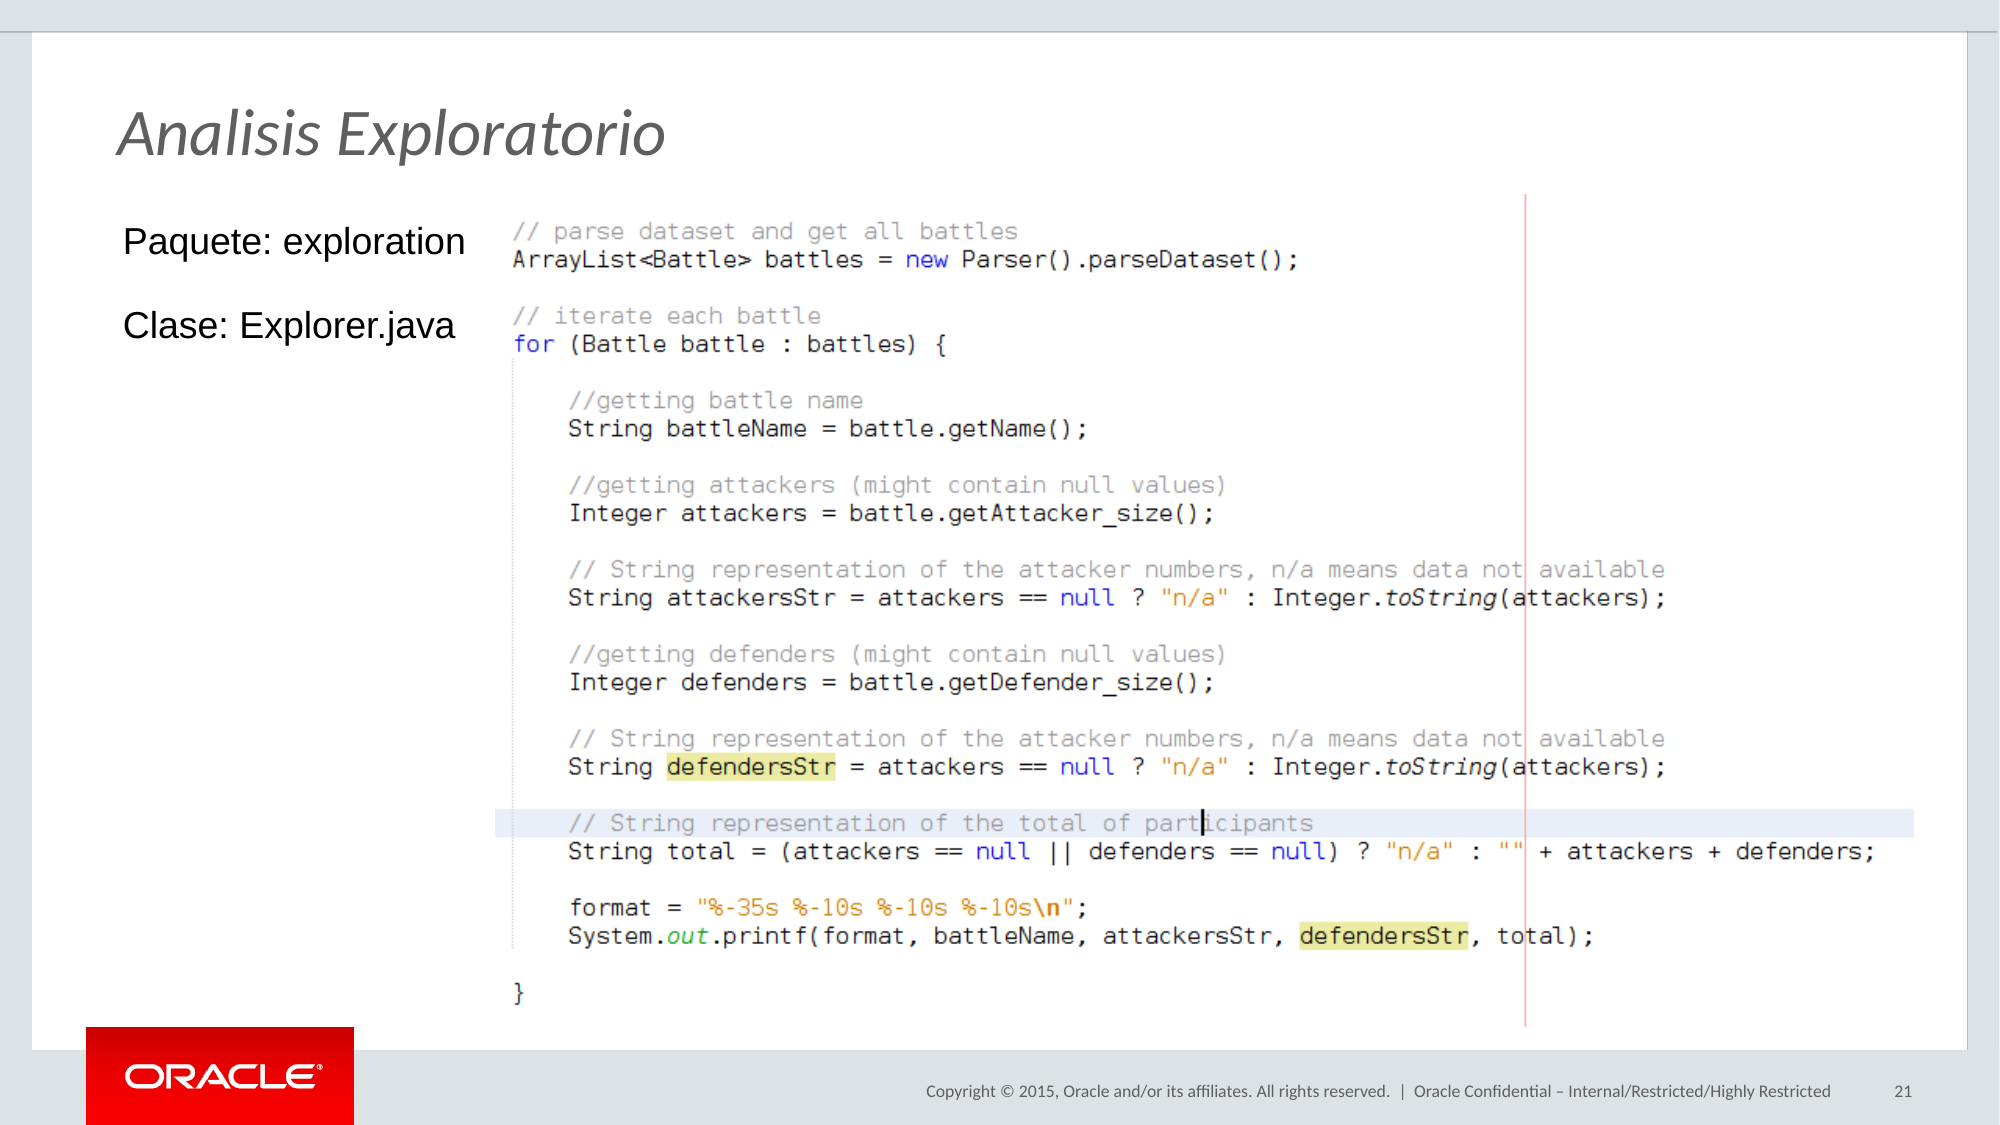

# Analisis Exploratorio
Paquete: exploration
Clase: Explorer.java
Oracle Confidential – Internal/Restricted/Highly Restricted